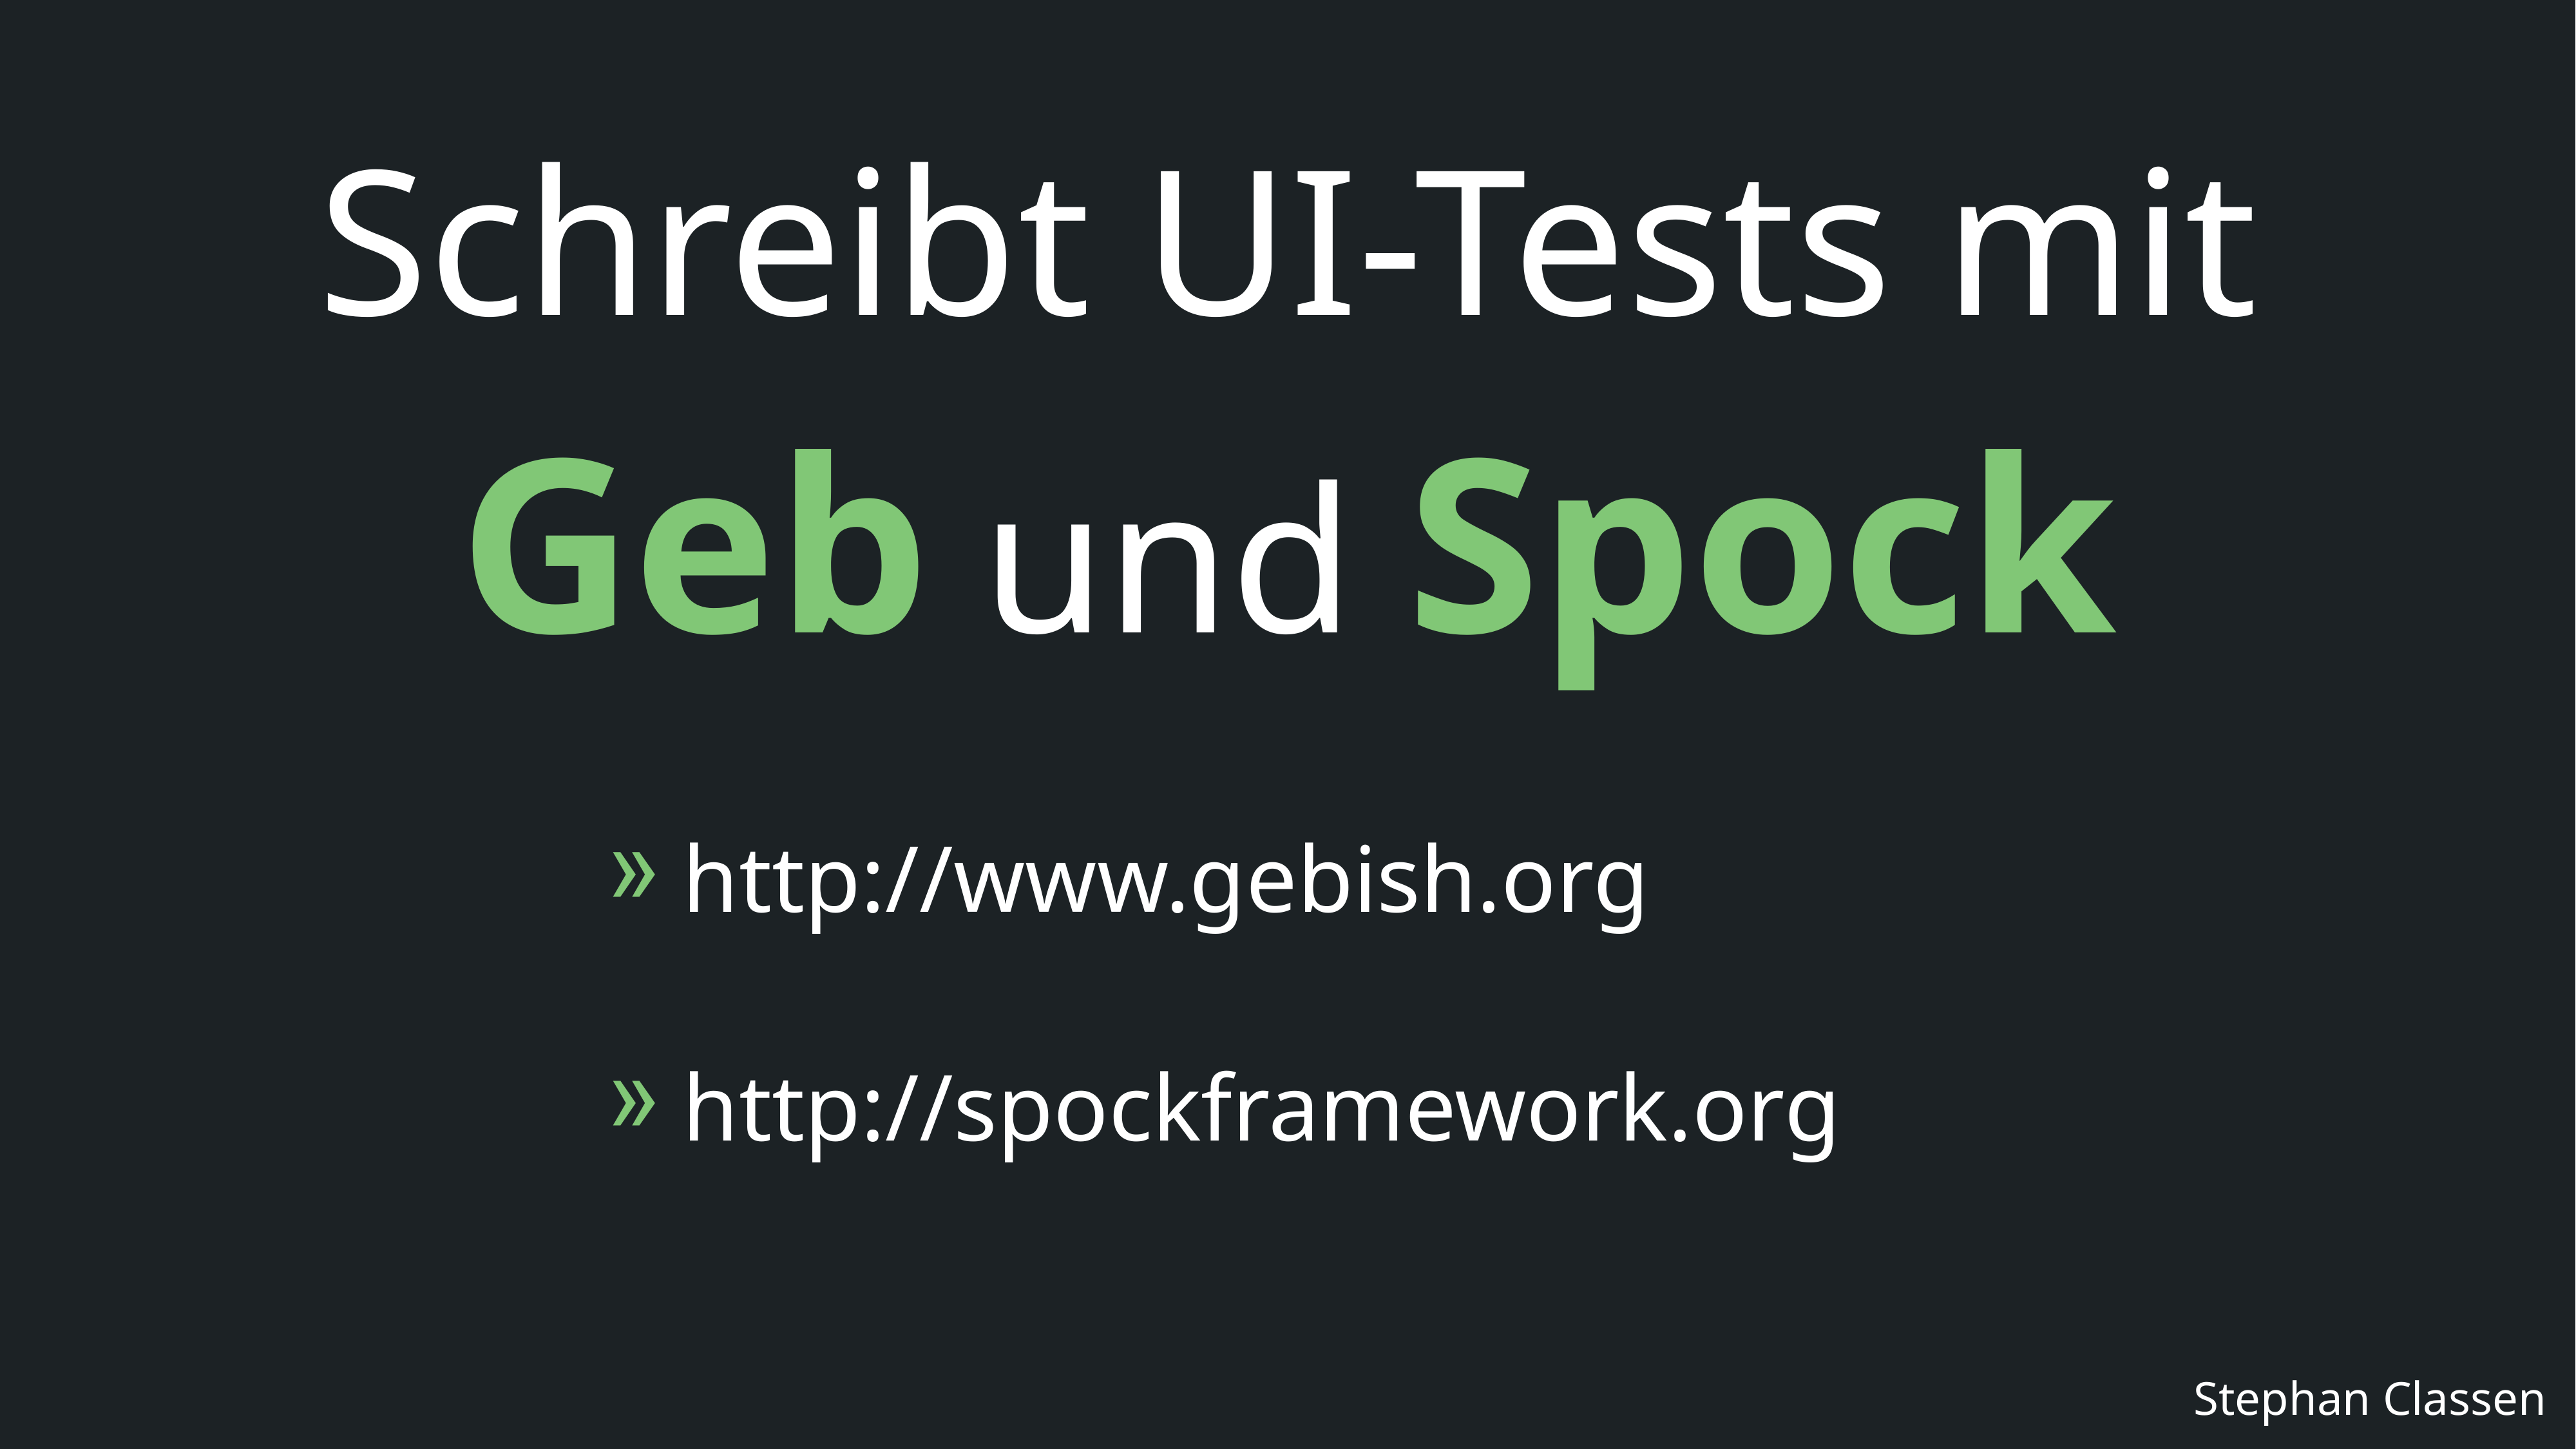

Schreibt UI-Tests mit
Geb und Spock
http://www.gebish.org
http://spockframework.org
Stephan Classen